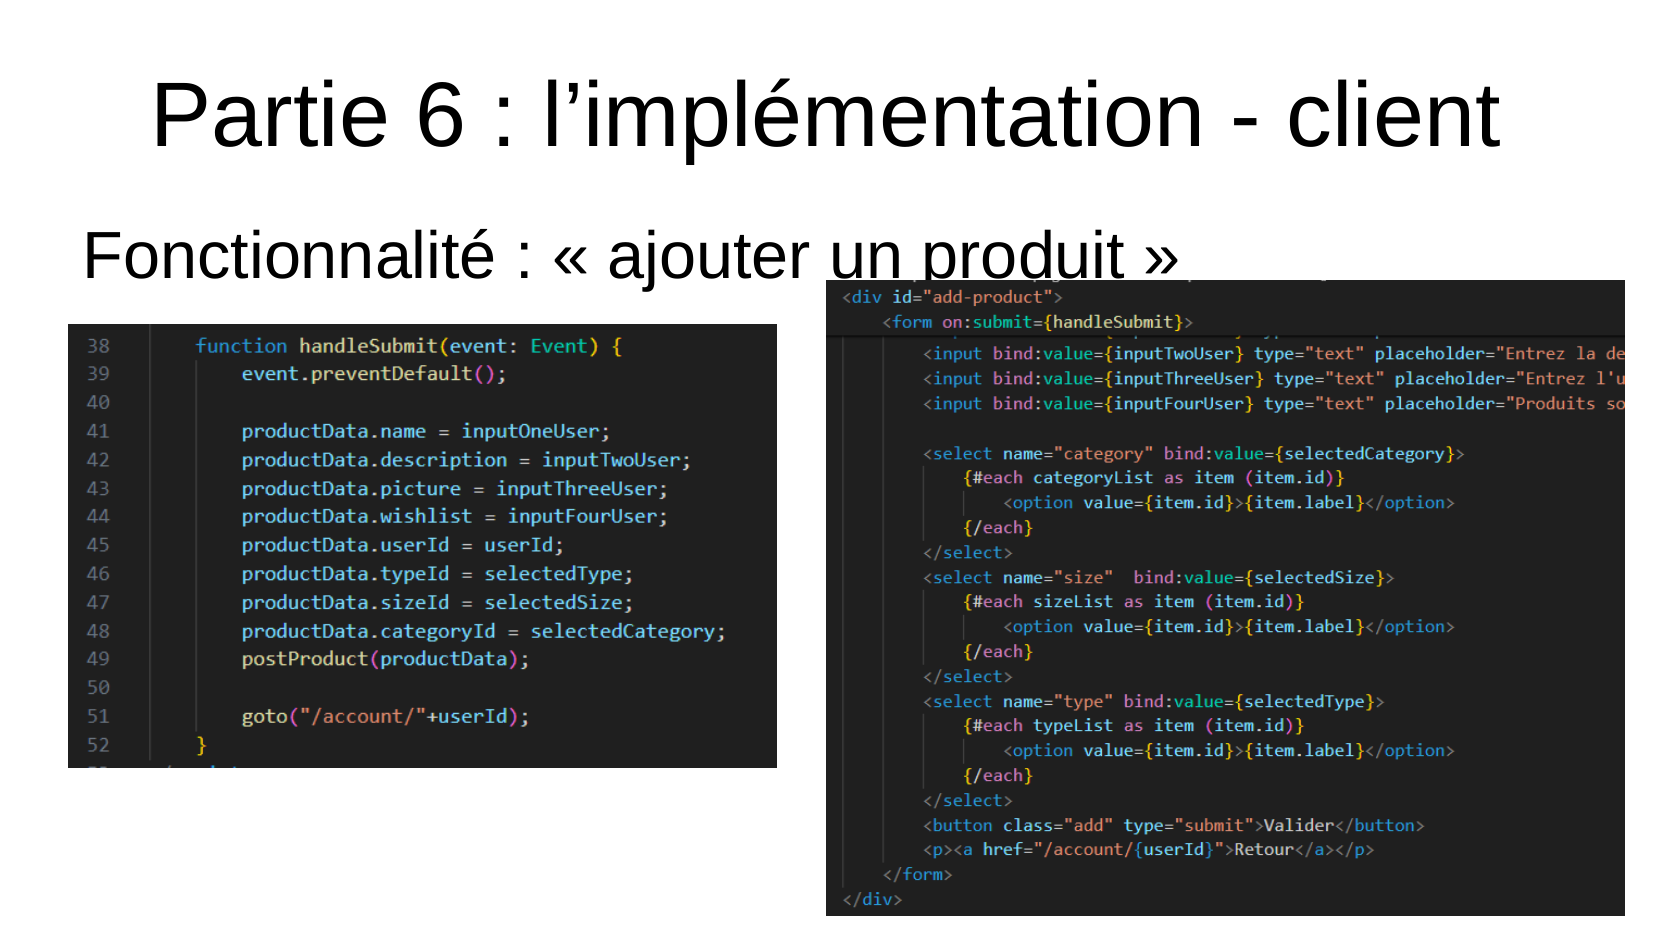

# Partie 6 : l’implémentation - client
Fonctionnalité : « ajouter un produit »